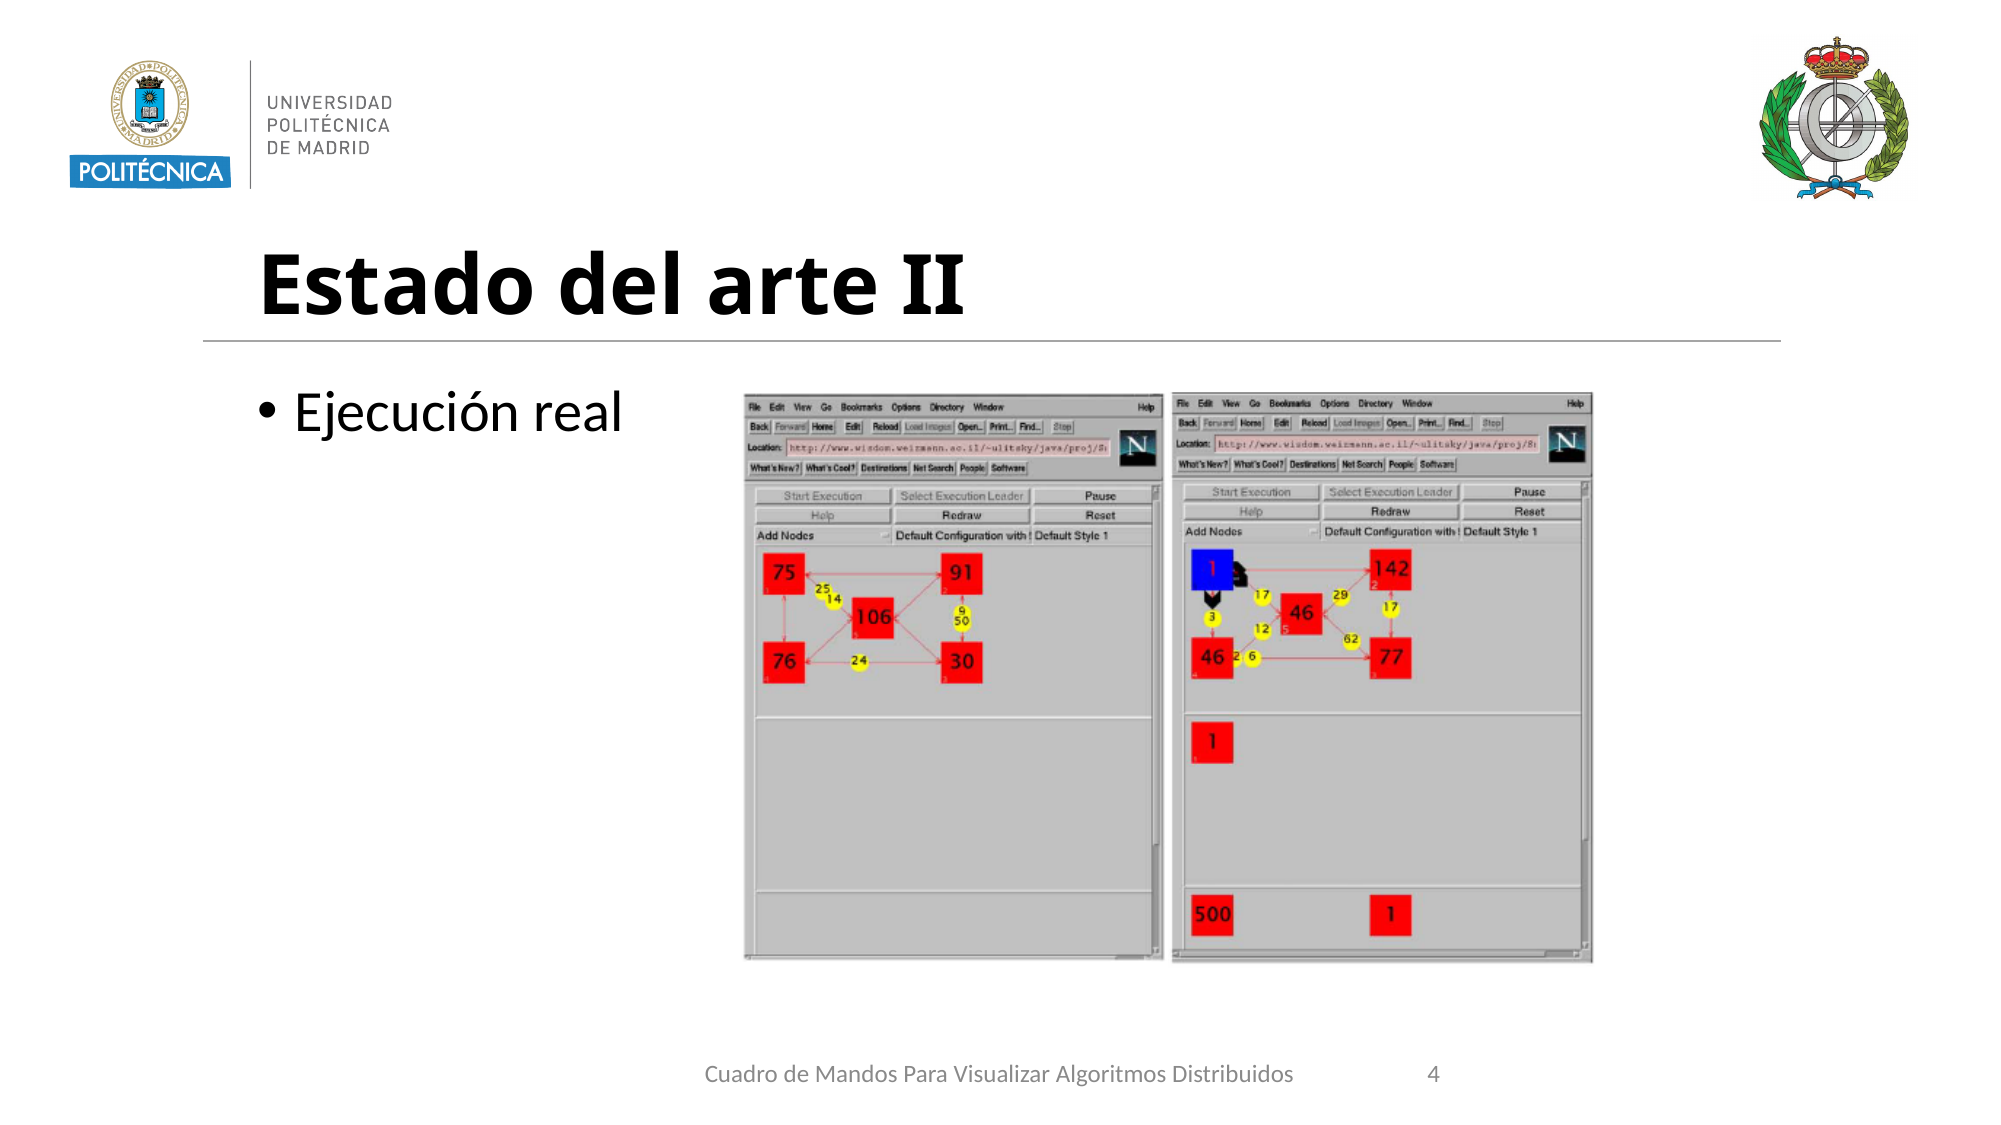

# Estado del arte II
Ejecución real
Cuadro de Mandos Para Visualizar Algoritmos Distribuidos